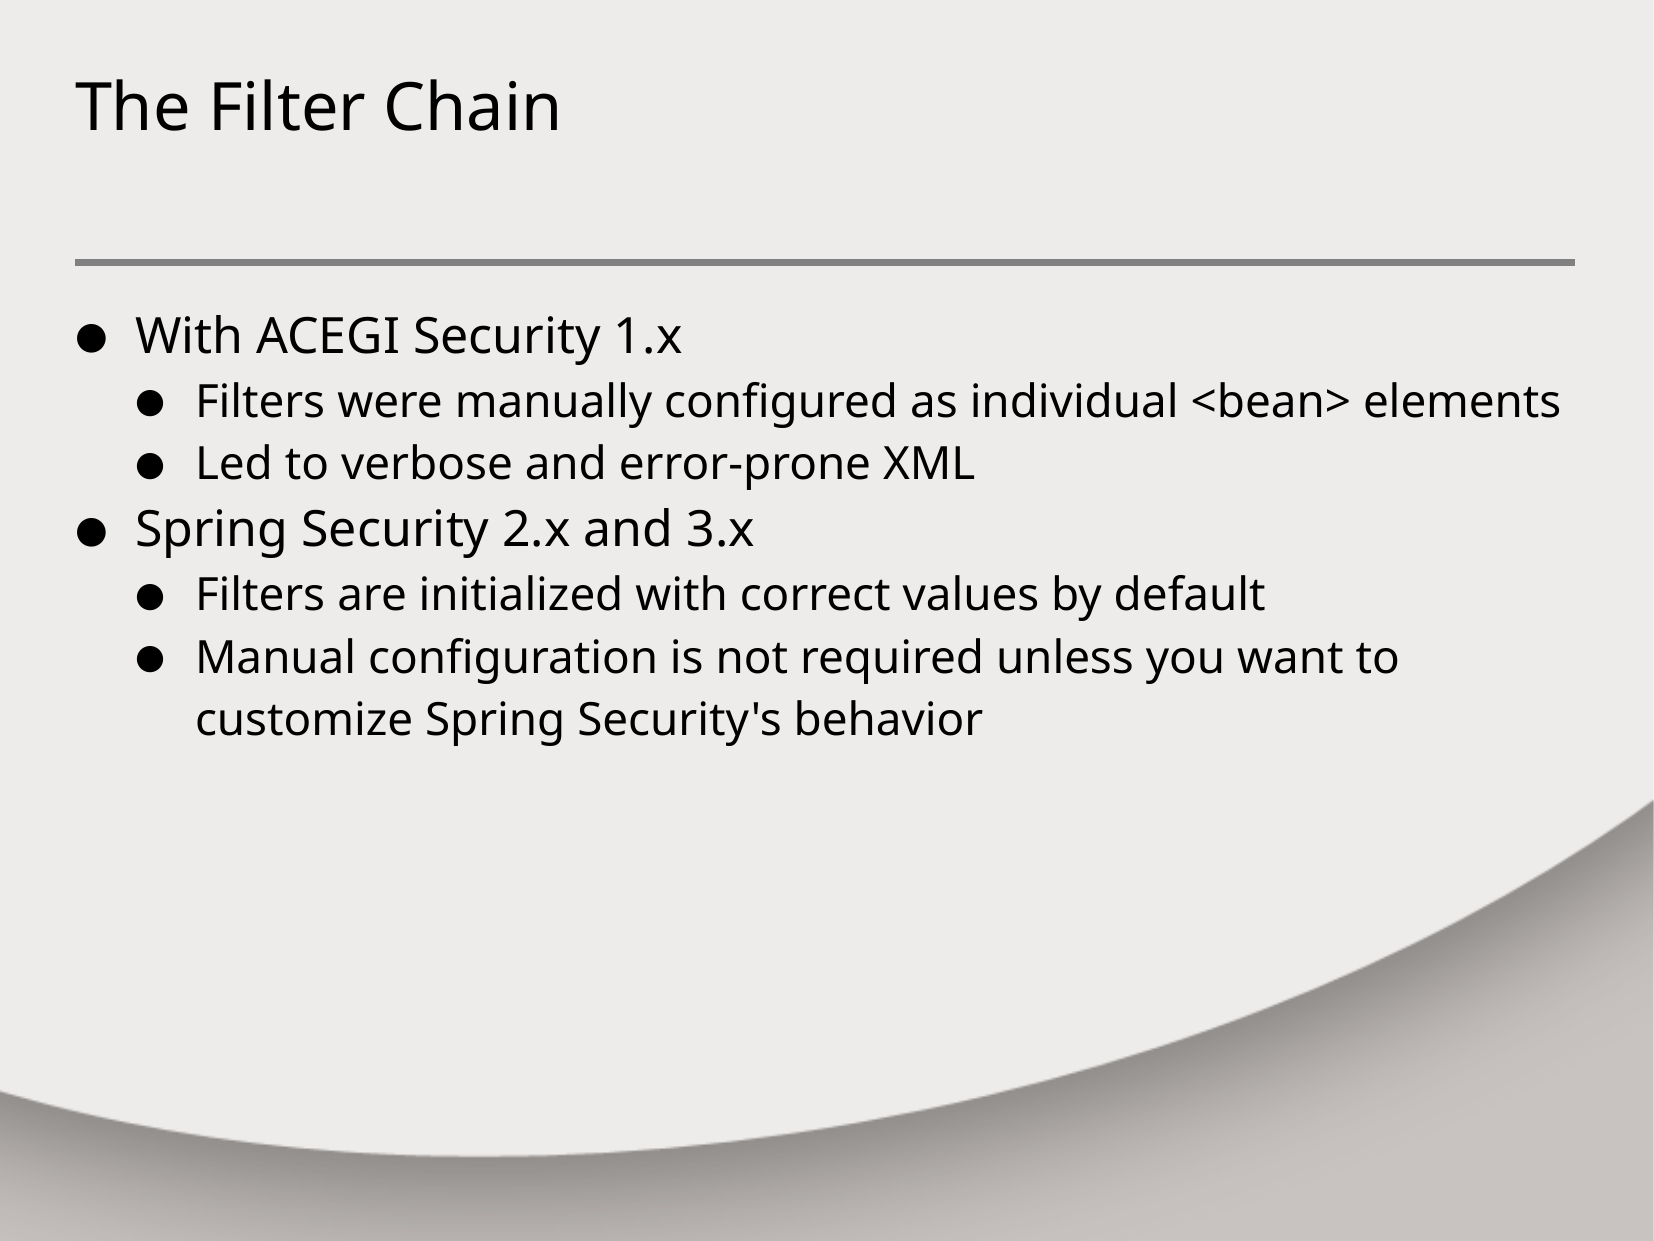

# The Filter Chain
With ACEGI Security 1.x
Filters were manually configured as individual <bean> elements
Led to verbose and error-prone XML
Spring Security 2.x and 3.x
Filters are initialized with correct values by default
Manual configuration is not required unless you want to customize Spring Security's behavior